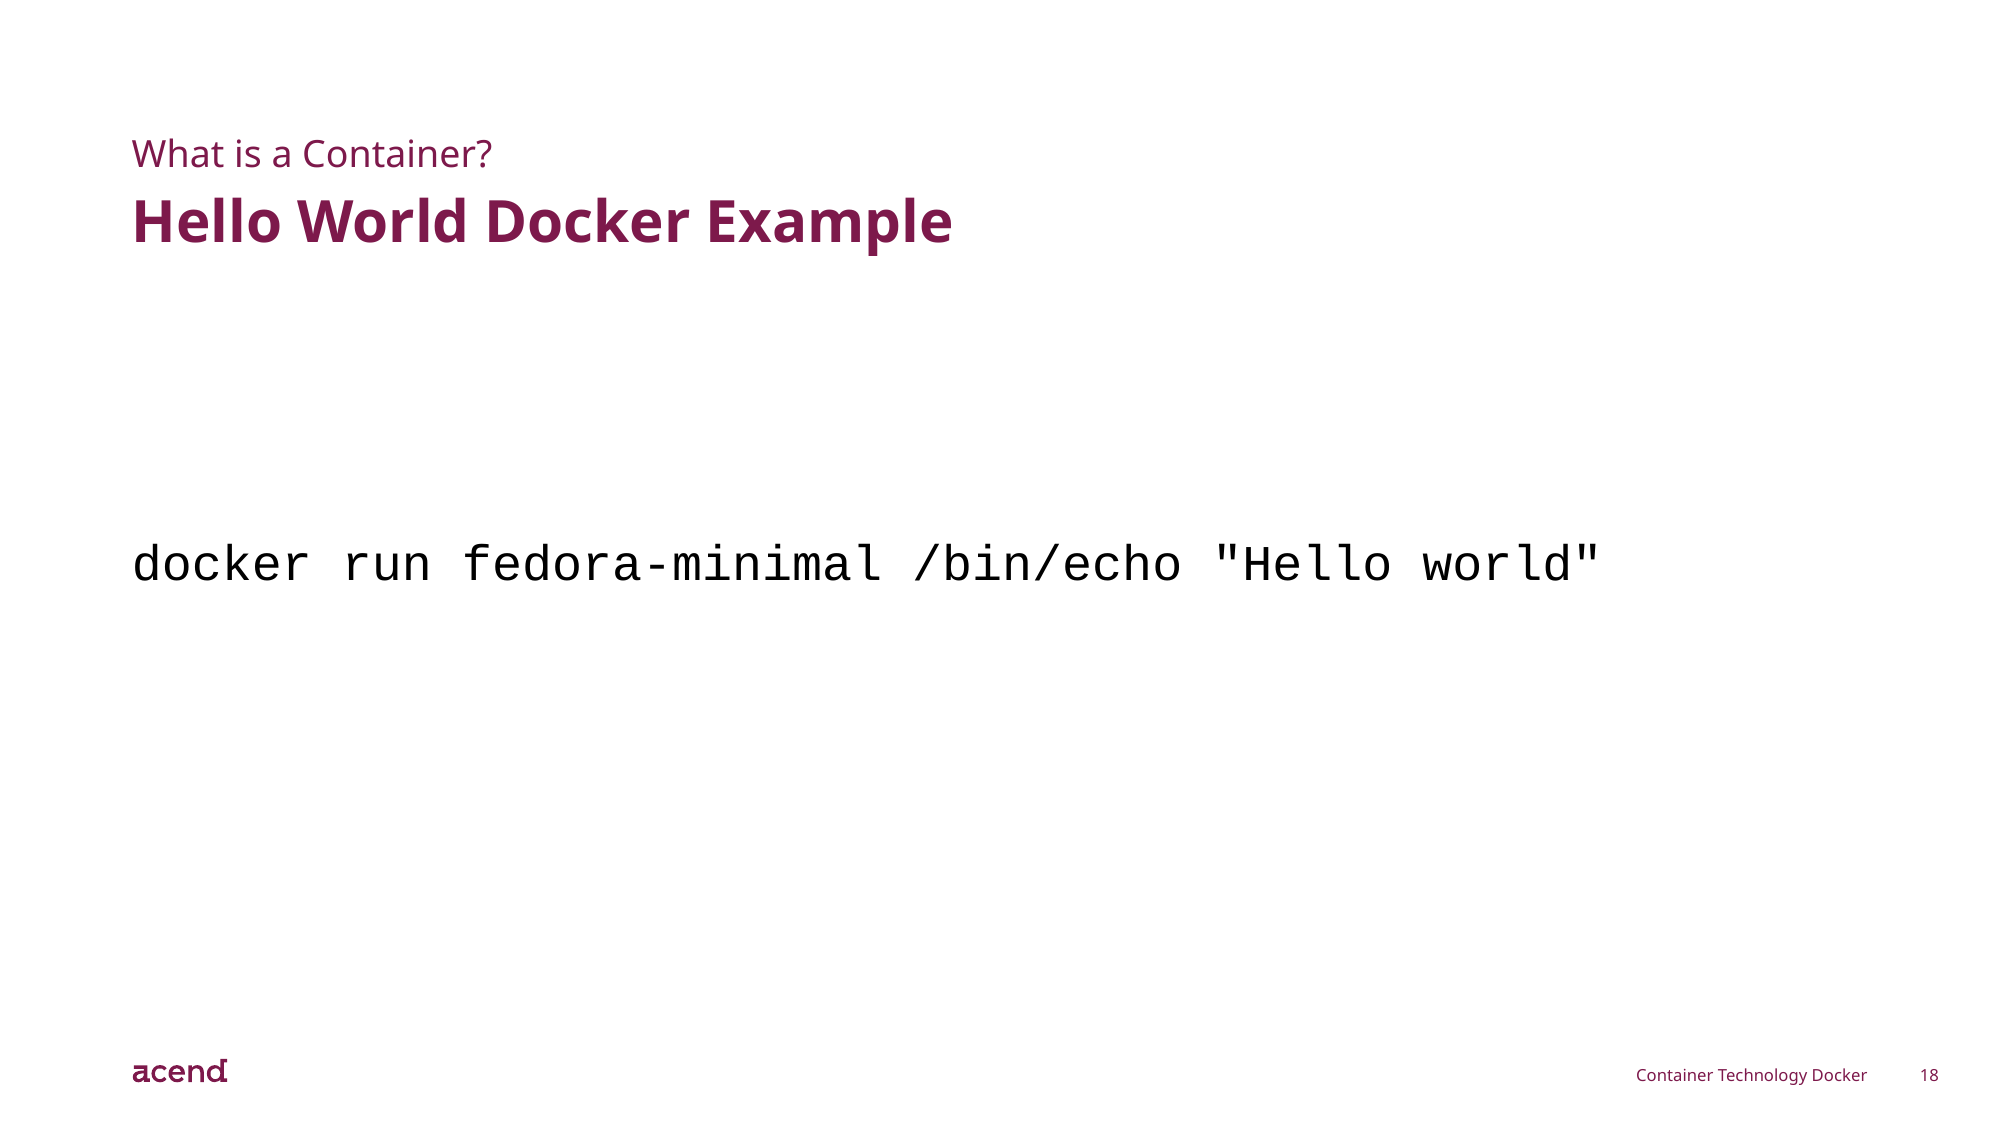

# What is a Container?
Hello World Docker Example
docker run fedora-minimal /bin/echo "Hello world"
Container Technology Docker
18